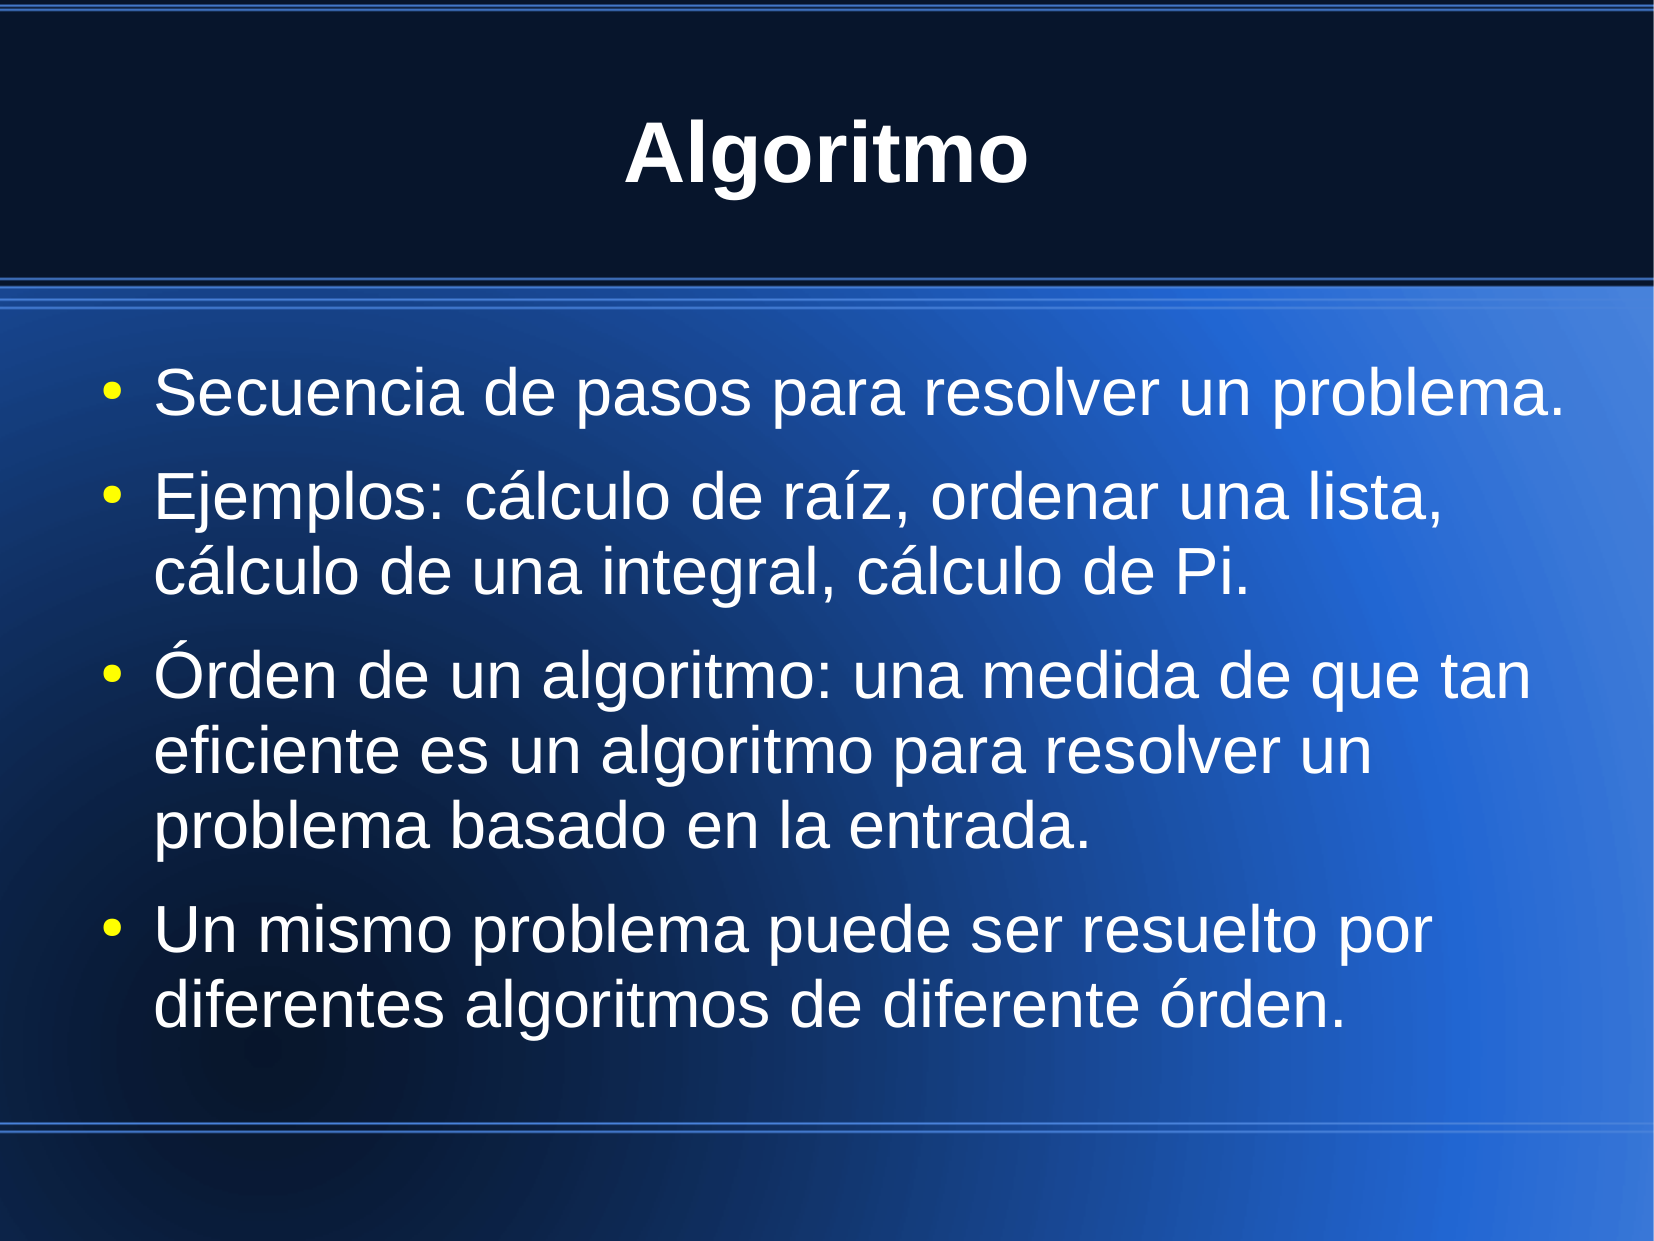

# Algoritmo
Secuencia de pasos para resolver un problema.
Ejemplos: cálculo de raíz, ordenar una lista, cálculo de una integral, cálculo de Pi.
Órden de un algoritmo: una medida de que tan eficiente es un algoritmo para resolver un problema basado en la entrada.
Un mismo problema puede ser resuelto por diferentes algoritmos de diferente órden.